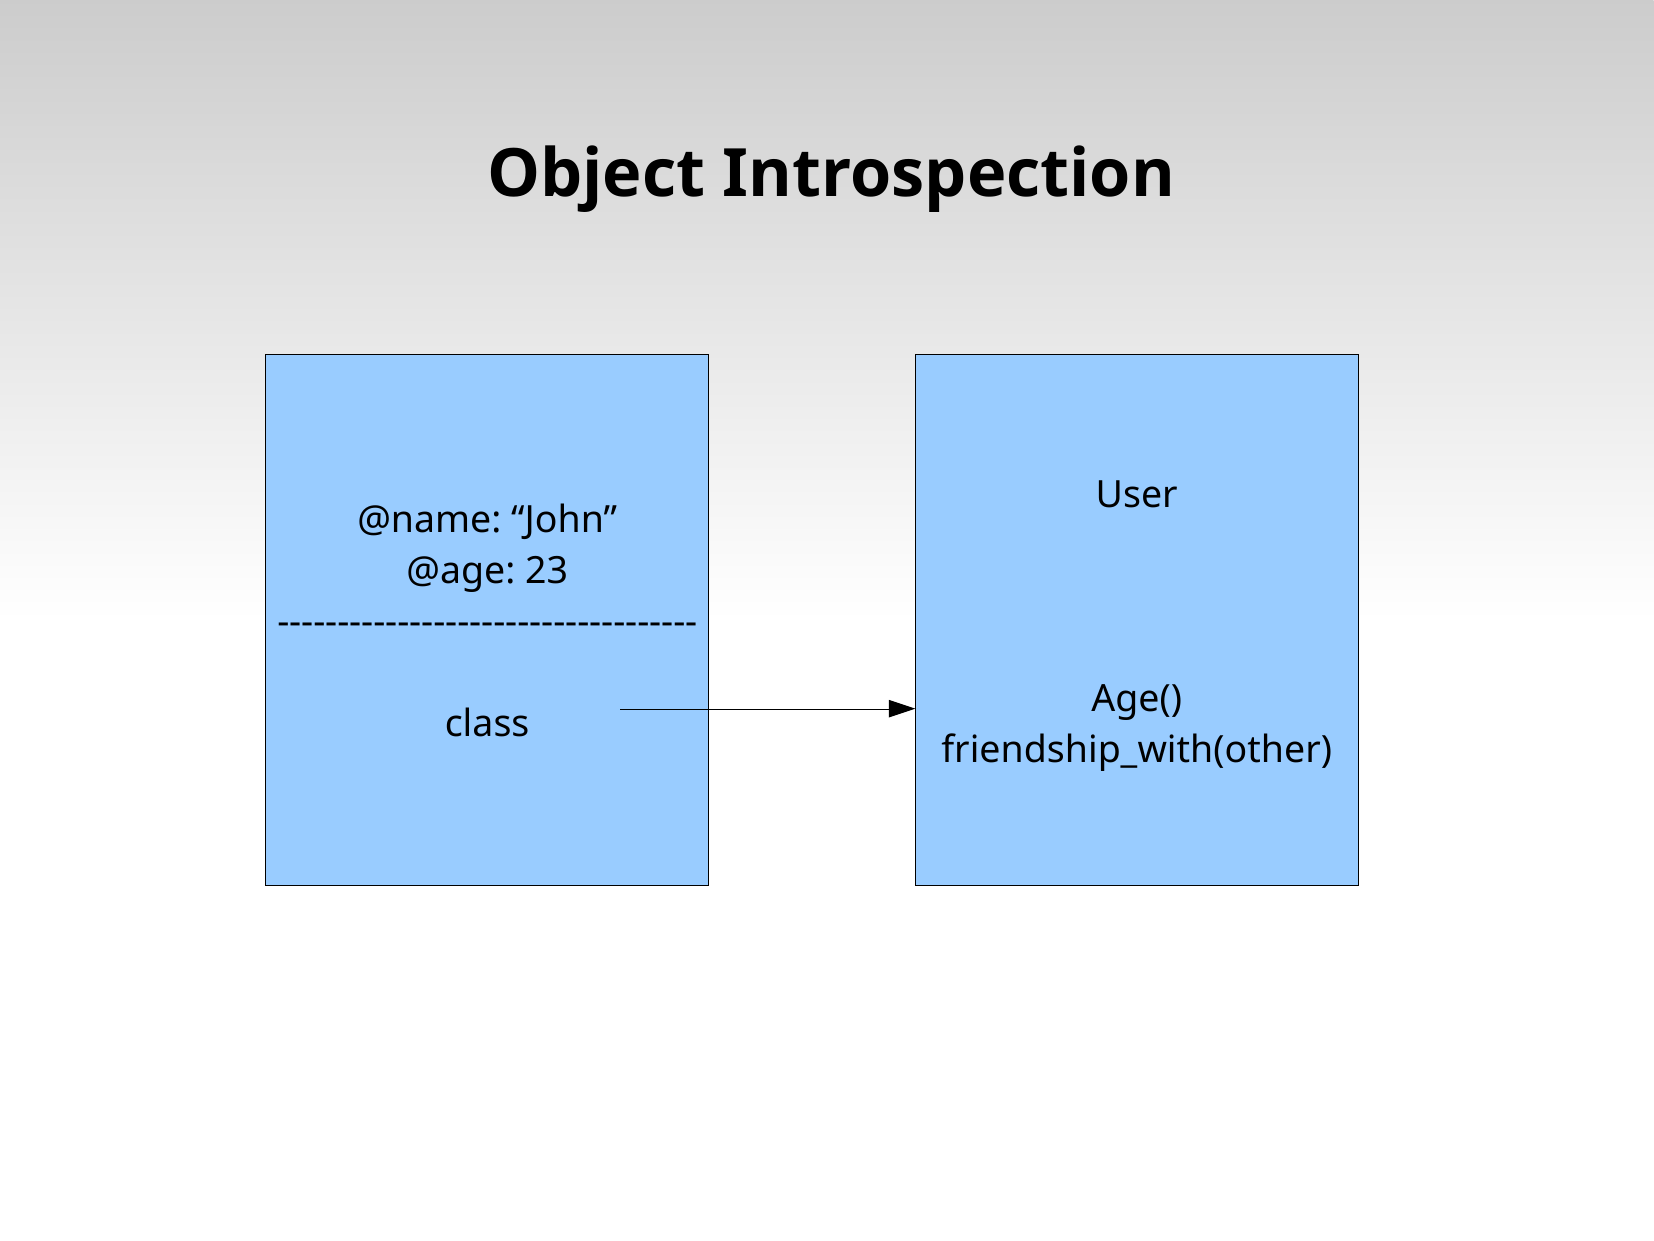

Object Introspection
@name: “John”
@dob: 12/05/87
-----------------------------------
Method table
@name: “John”
@dob: 12/05/87
-----------------------------------
Method table
@name: “John”
@age: 23
-----------------------------------
class
User
Age()
friendship_with(other)